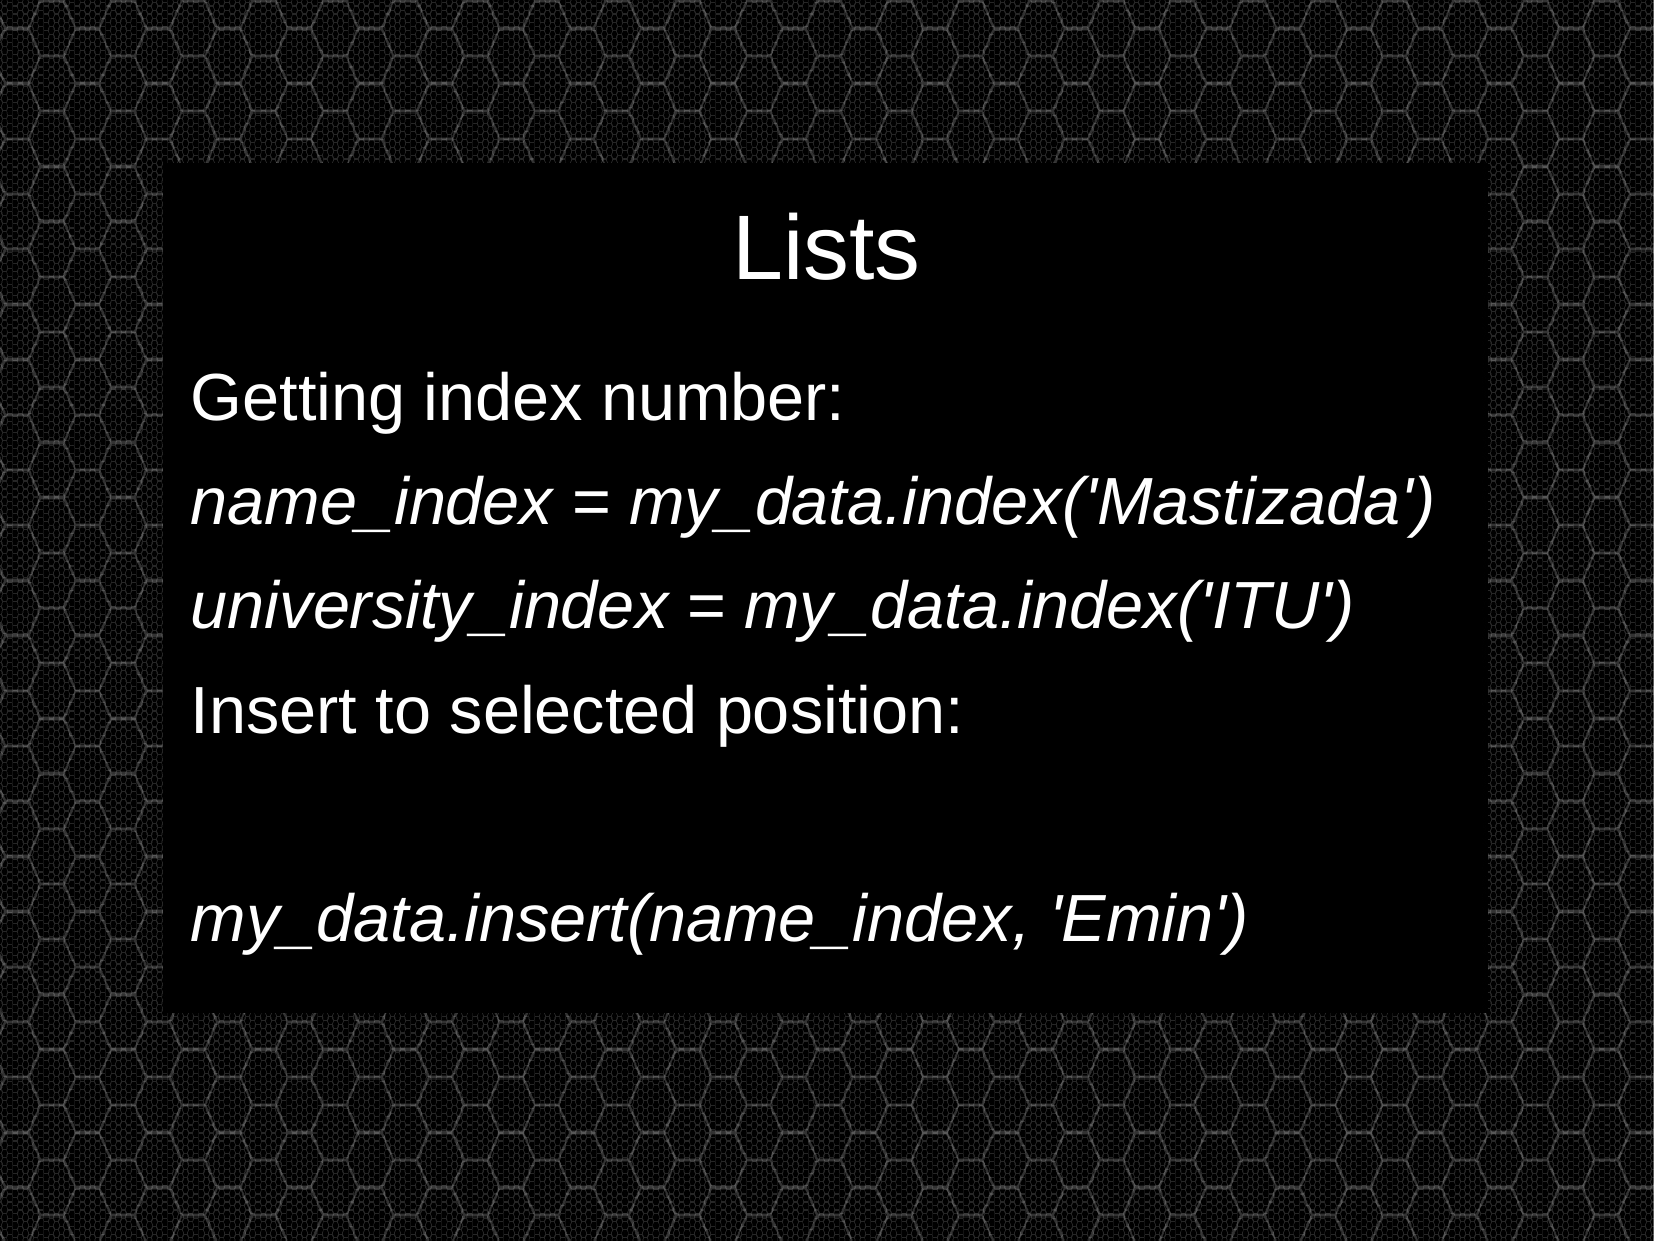

# Lists
Getting index number:
name_index = my_data.index('Mastizada')
university_index = my_data.index('ITU')
Insert to selected position:
my_data.insert(name_index, 'Emin')